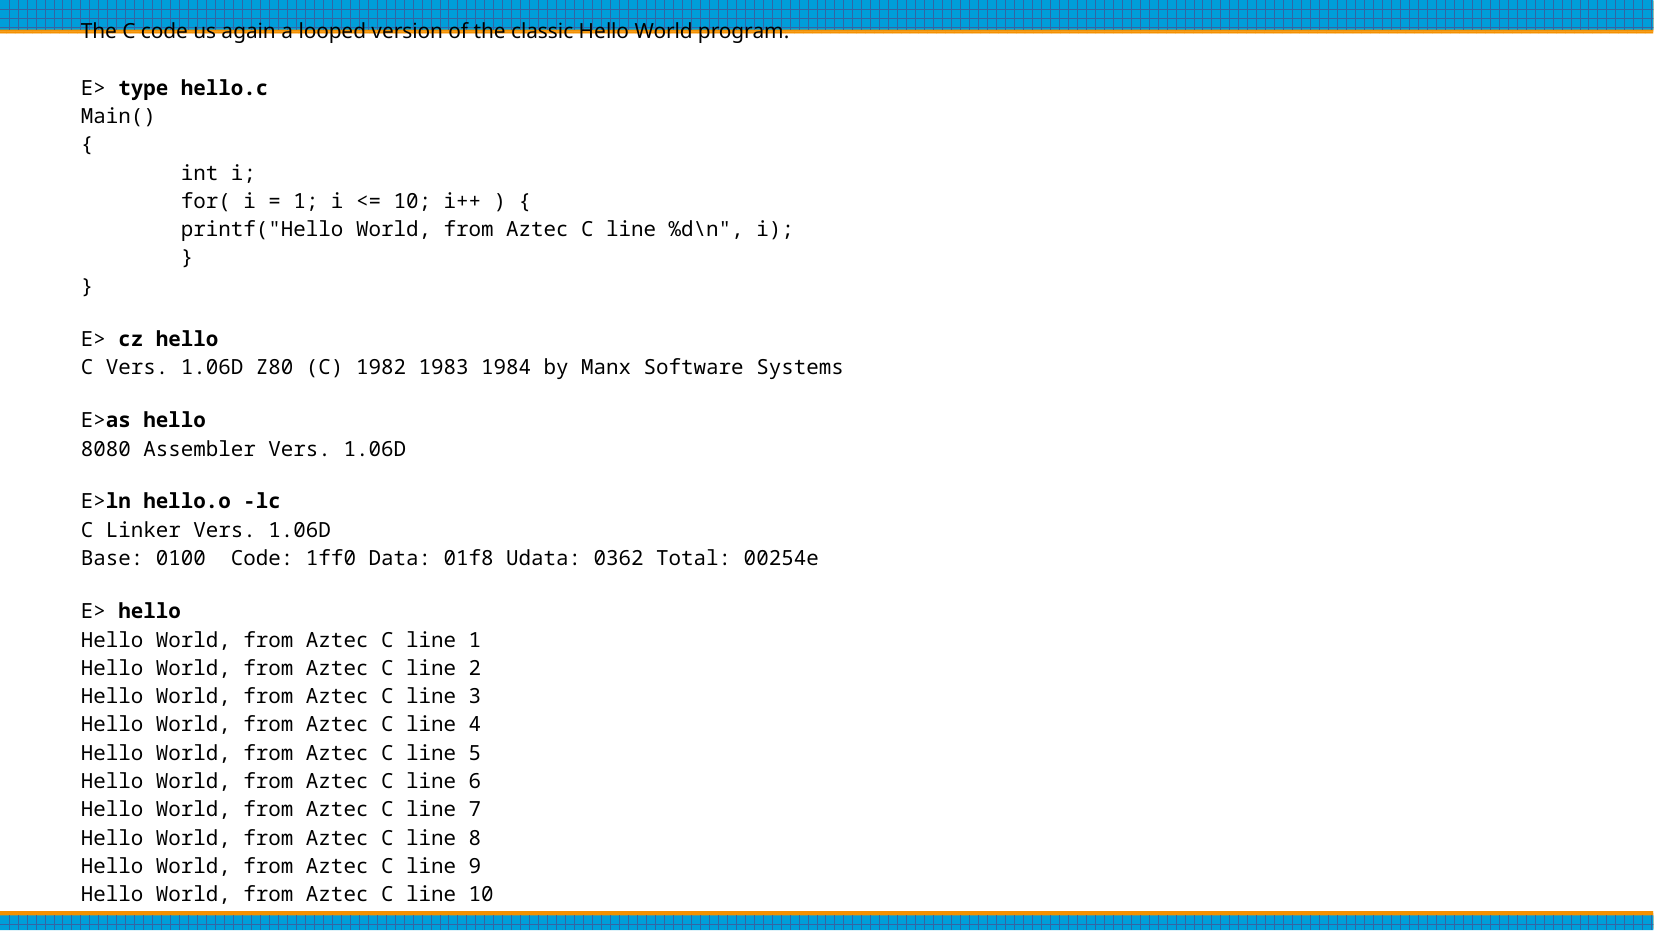

The C code us again a looped version of the classic Hello World program.
E> type hello.c
Main()
{
 int i;
 for( i = 1; i <= 10; i++ ) {
 printf("Hello World, from Aztec C line %d\n", i);
 }
}
E> cz hello
C Vers. 1.06D Z80 (C) 1982 1983 1984 by Manx Software Systems
E>as hello
8080 Assembler Vers. 1.06D
E>ln hello.o -lc
C Linker Vers. 1.06D
Base: 0100 Code: 1ff0 Data: 01f8 Udata: 0362 Total: 00254e
E> hello
Hello World, from Aztec C line 1
Hello World, from Aztec C line 2
Hello World, from Aztec C line 3
Hello World, from Aztec C line 4
Hello World, from Aztec C line 5
Hello World, from Aztec C line 6
Hello World, from Aztec C line 7
Hello World, from Aztec C line 8
Hello World, from Aztec C line 9
Hello World, from Aztec C line 10
E>